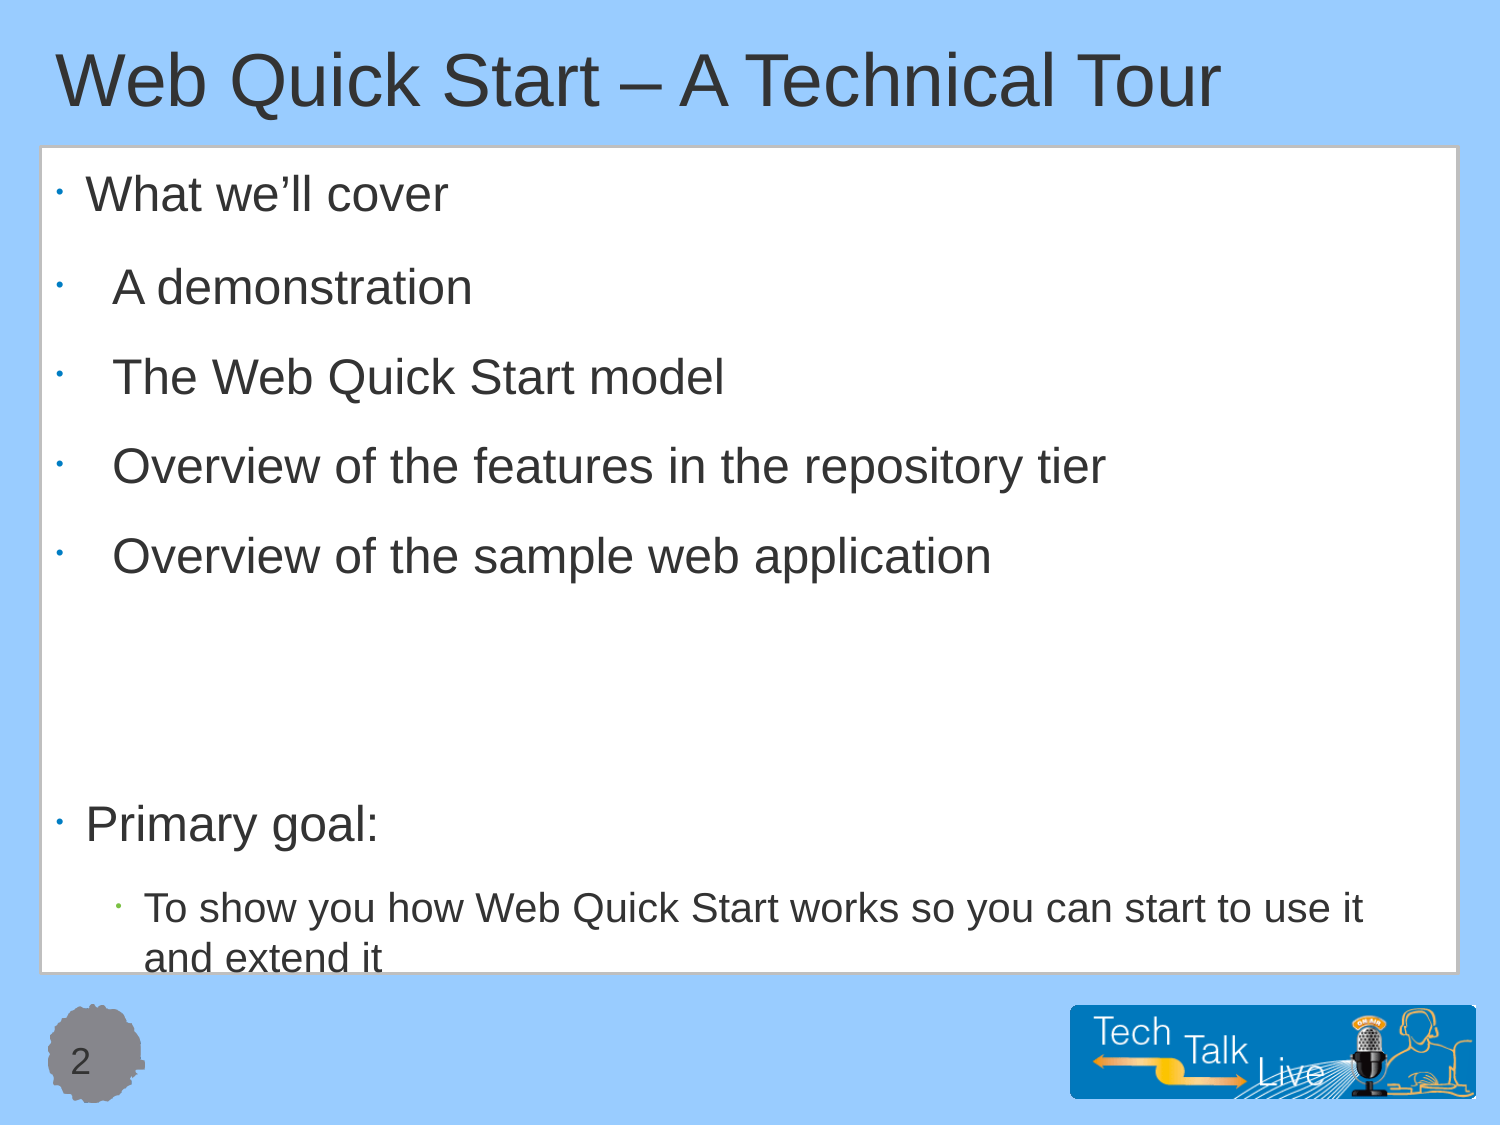

# Web Quick Start – A Technical Tour
What we’ll cover
A demonstration
The Web Quick Start model
Overview of the features in the repository tier
Overview of the sample web application
Primary goal:
To show you how Web Quick Start works so you can start to use it and extend it